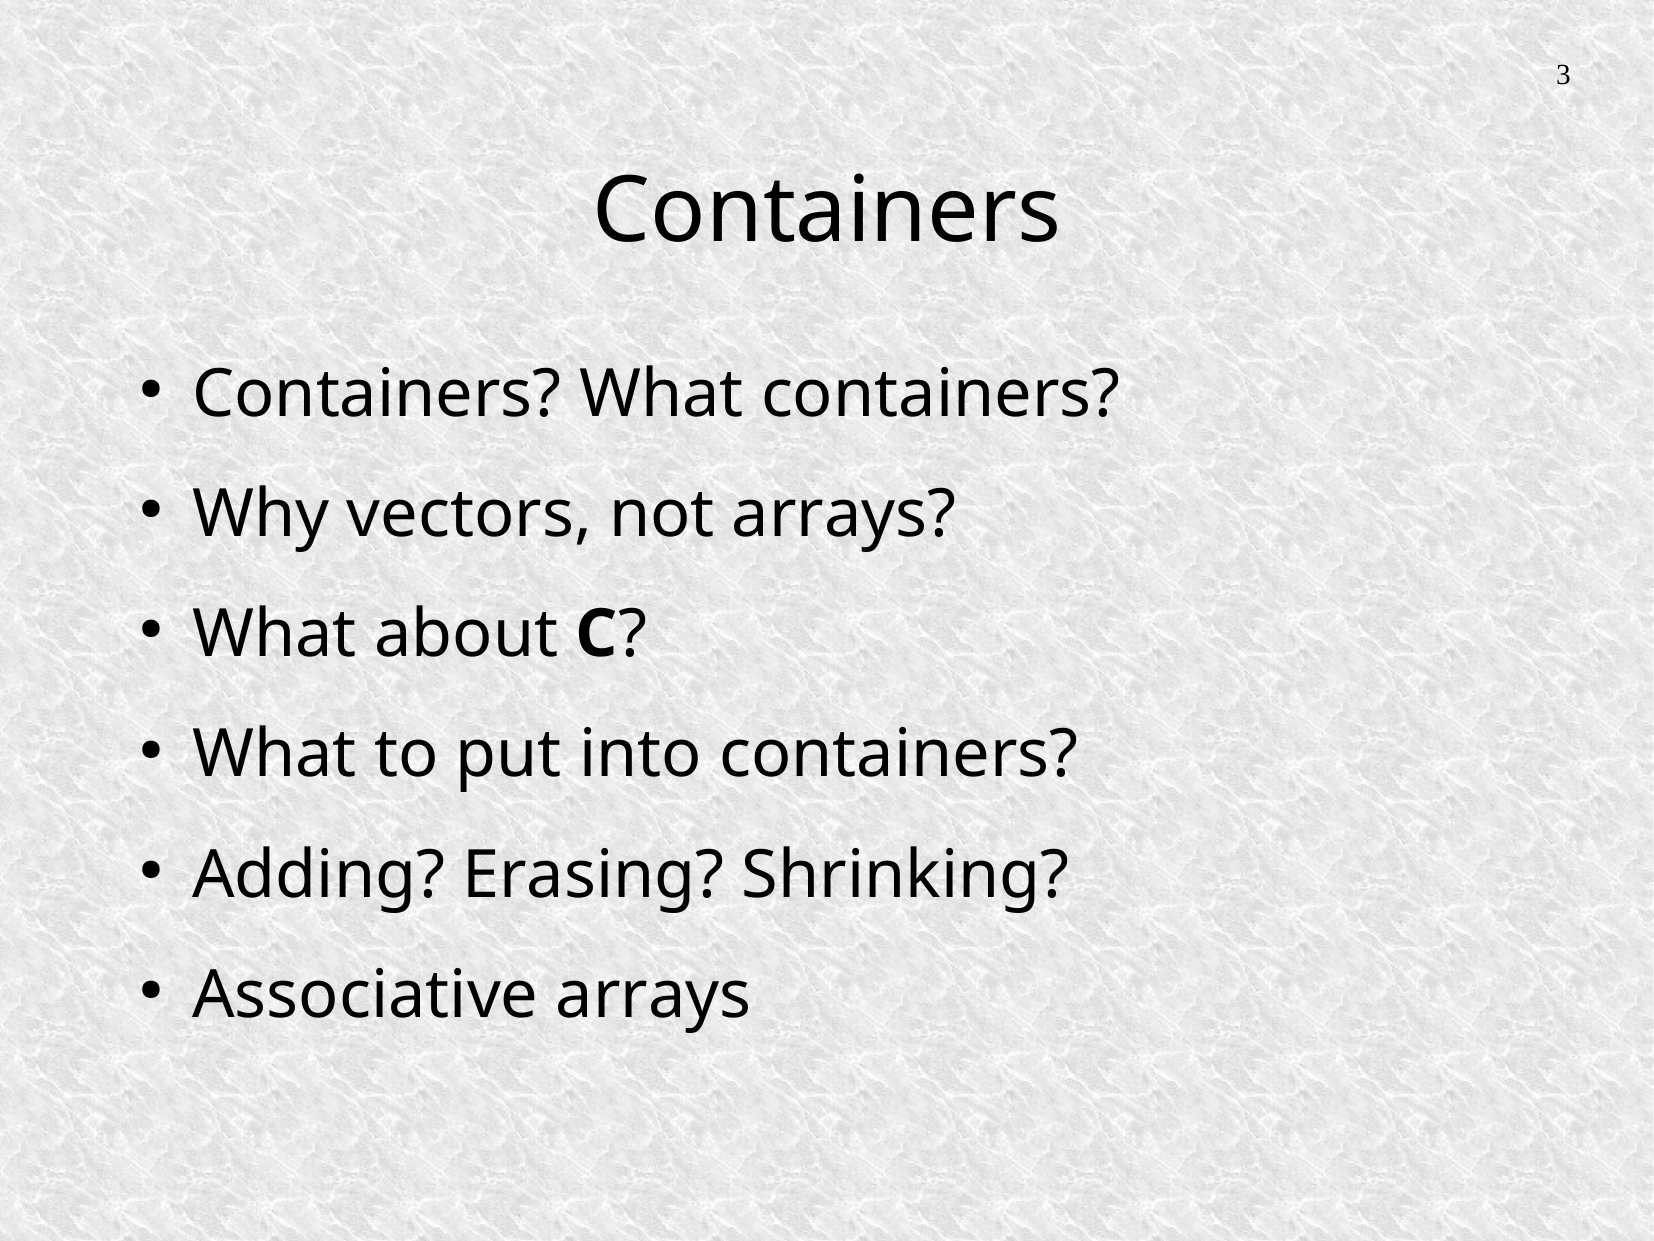

3
# Containers
Containers? What containers?
Why vectors, not arrays?
What about C?
What to put into containers?
Adding? Erasing? Shrinking?
Associative arrays